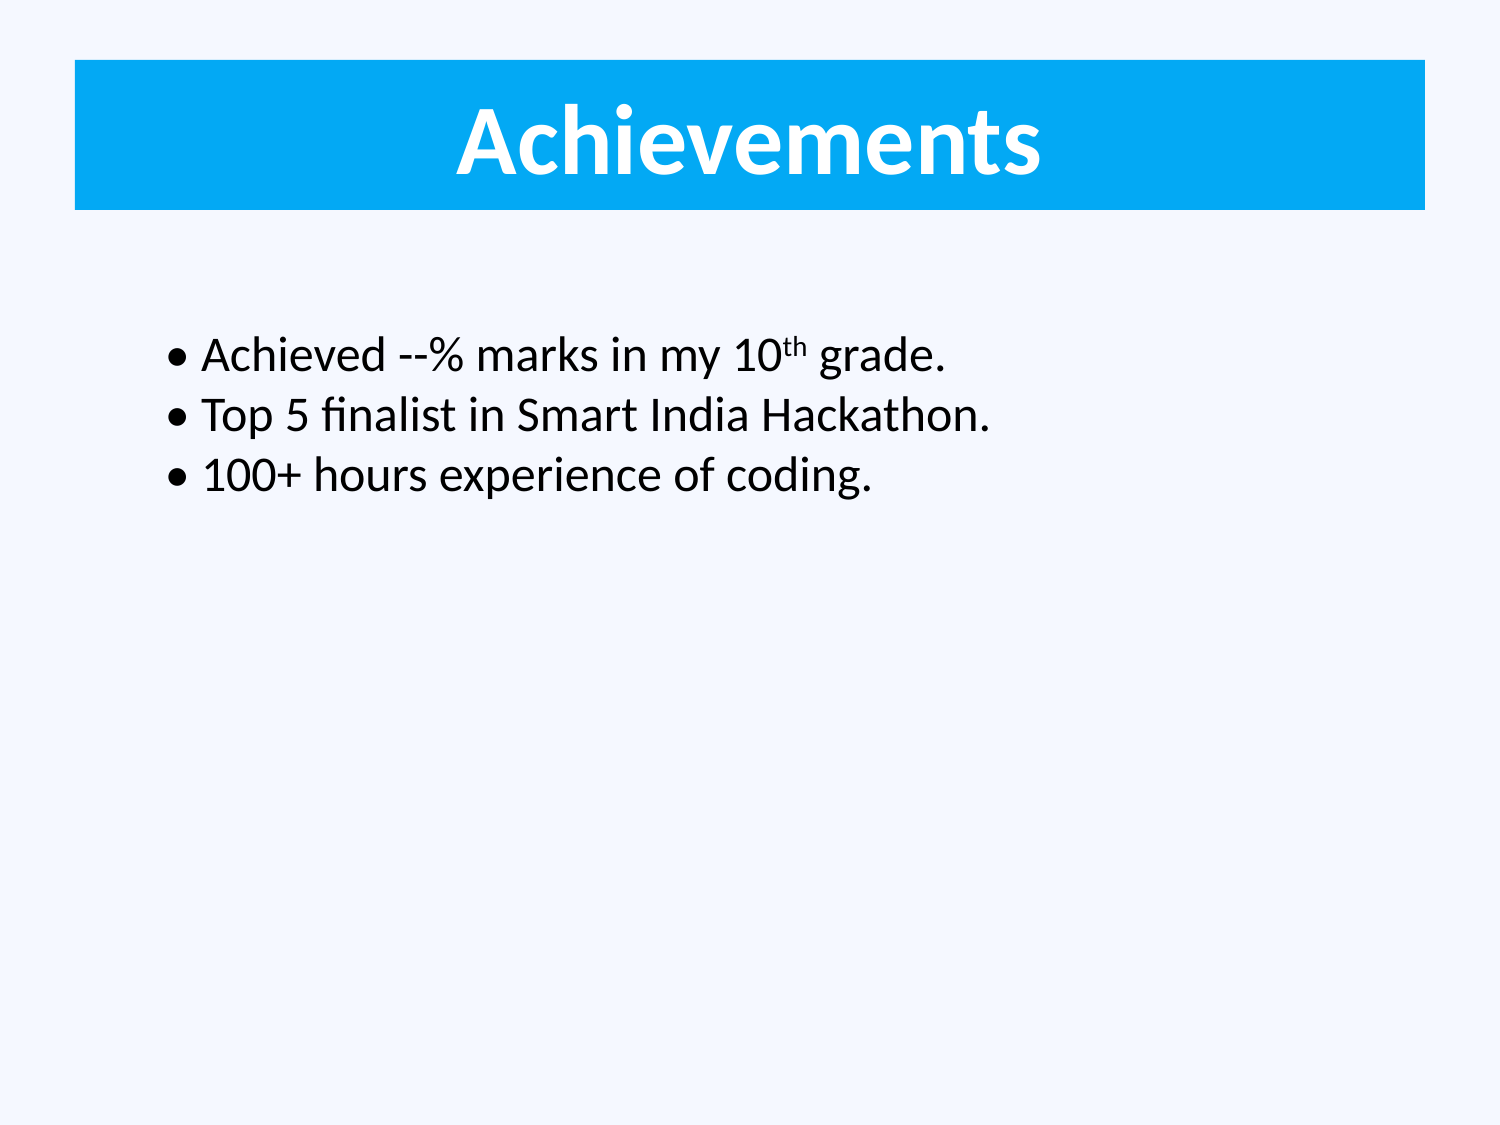

Achievements
• Achieved --% marks in my 10th grade.
• Top 5 finalist in Smart India Hackathon.
• 100+ hours experience of coding.